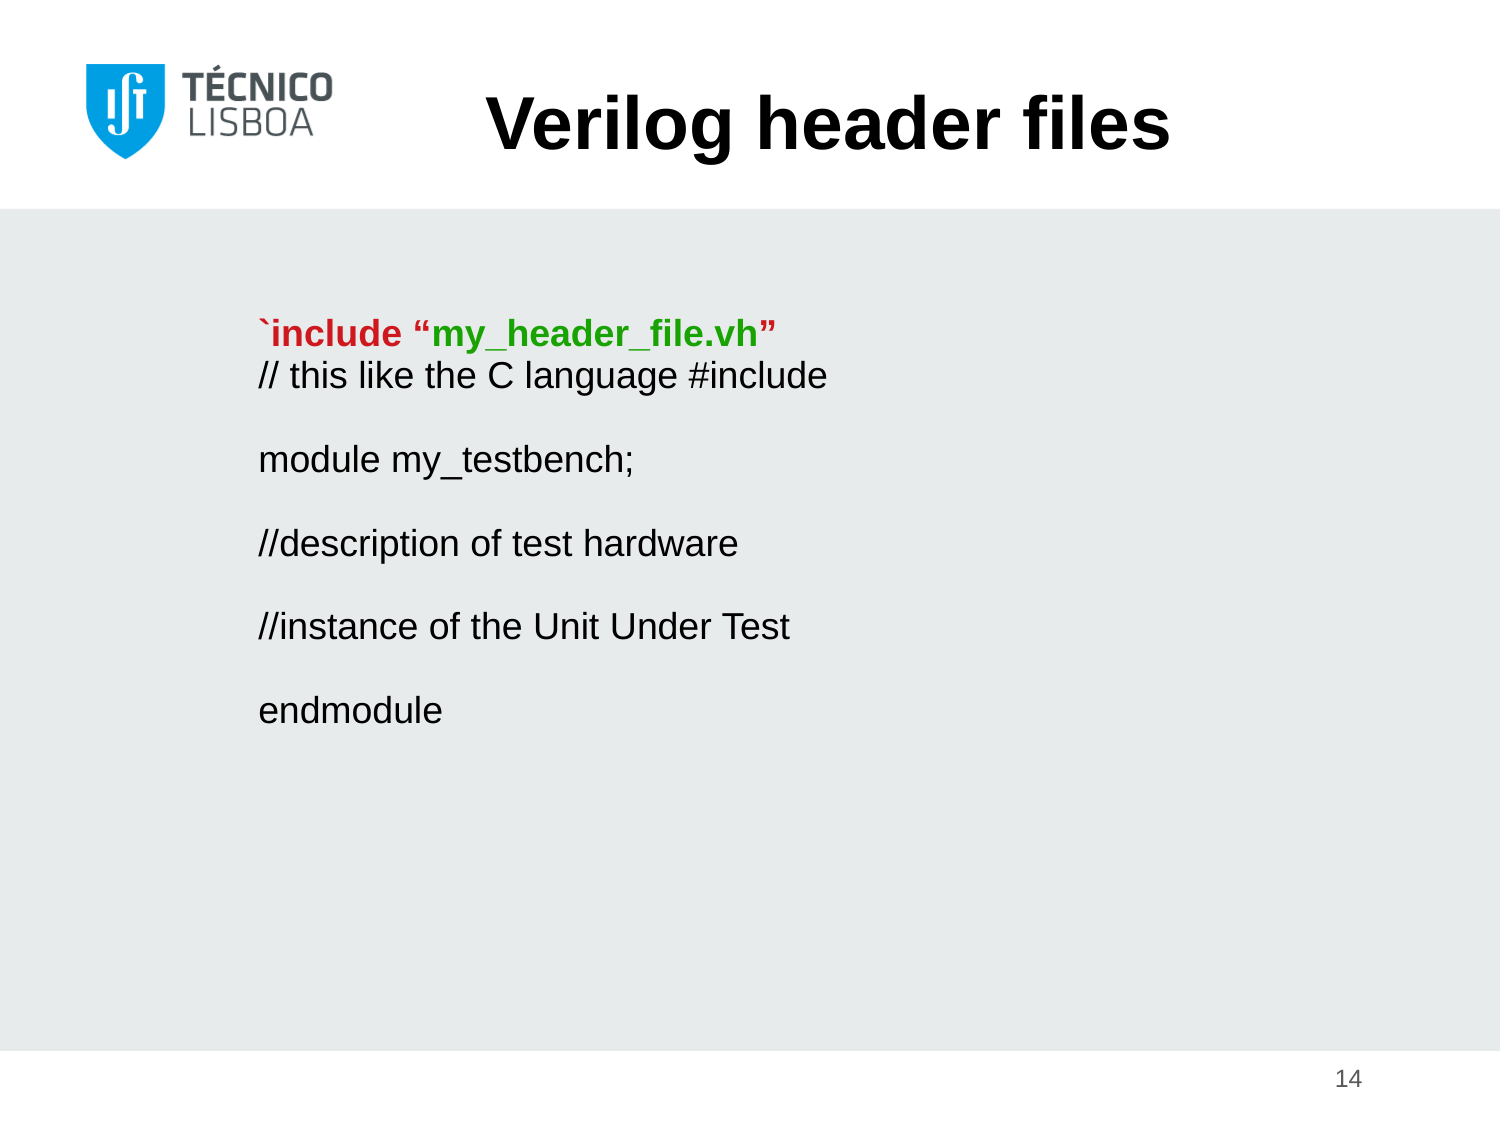

# Verilog header files
`include “my_header_file.vh”
// this like the C language #include
module my_testbench;
//description of test hardware
//instance of the Unit Under Test
endmodule
14